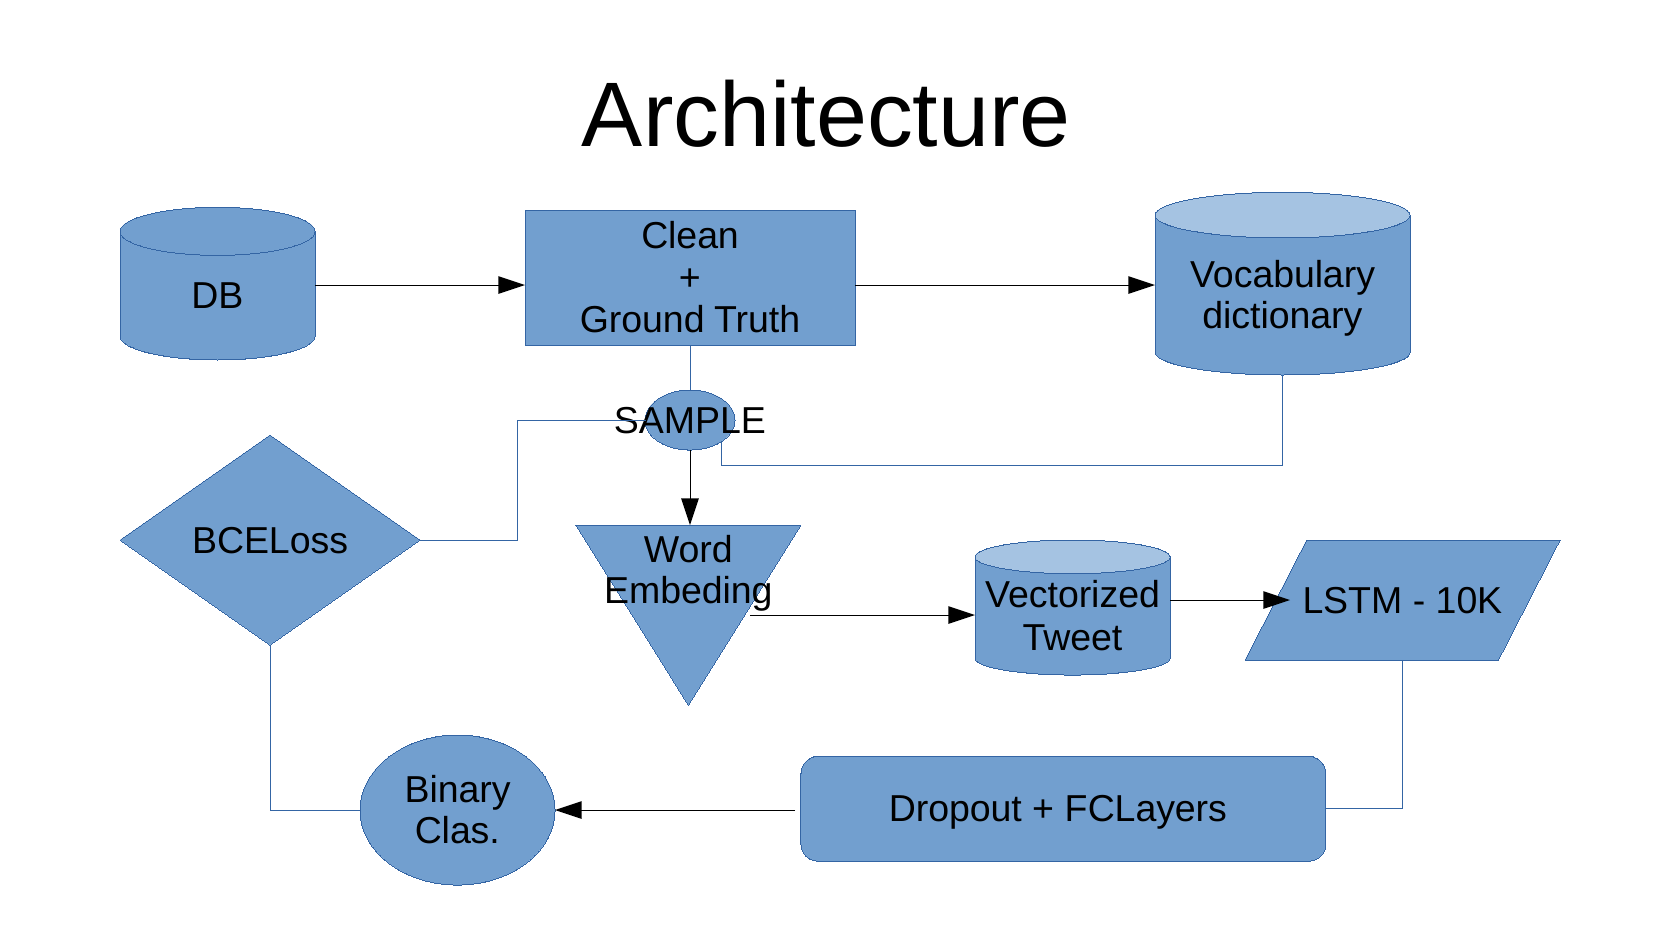

# Architecture
Vocabulary
dictionary
DB
Clean
+
Ground Truth
SAMPLE
BCELoss
Word
Embeding
Vectorized
Tweet
LSTM - 10K
Binary
Clas.
Dropout + FCLayers